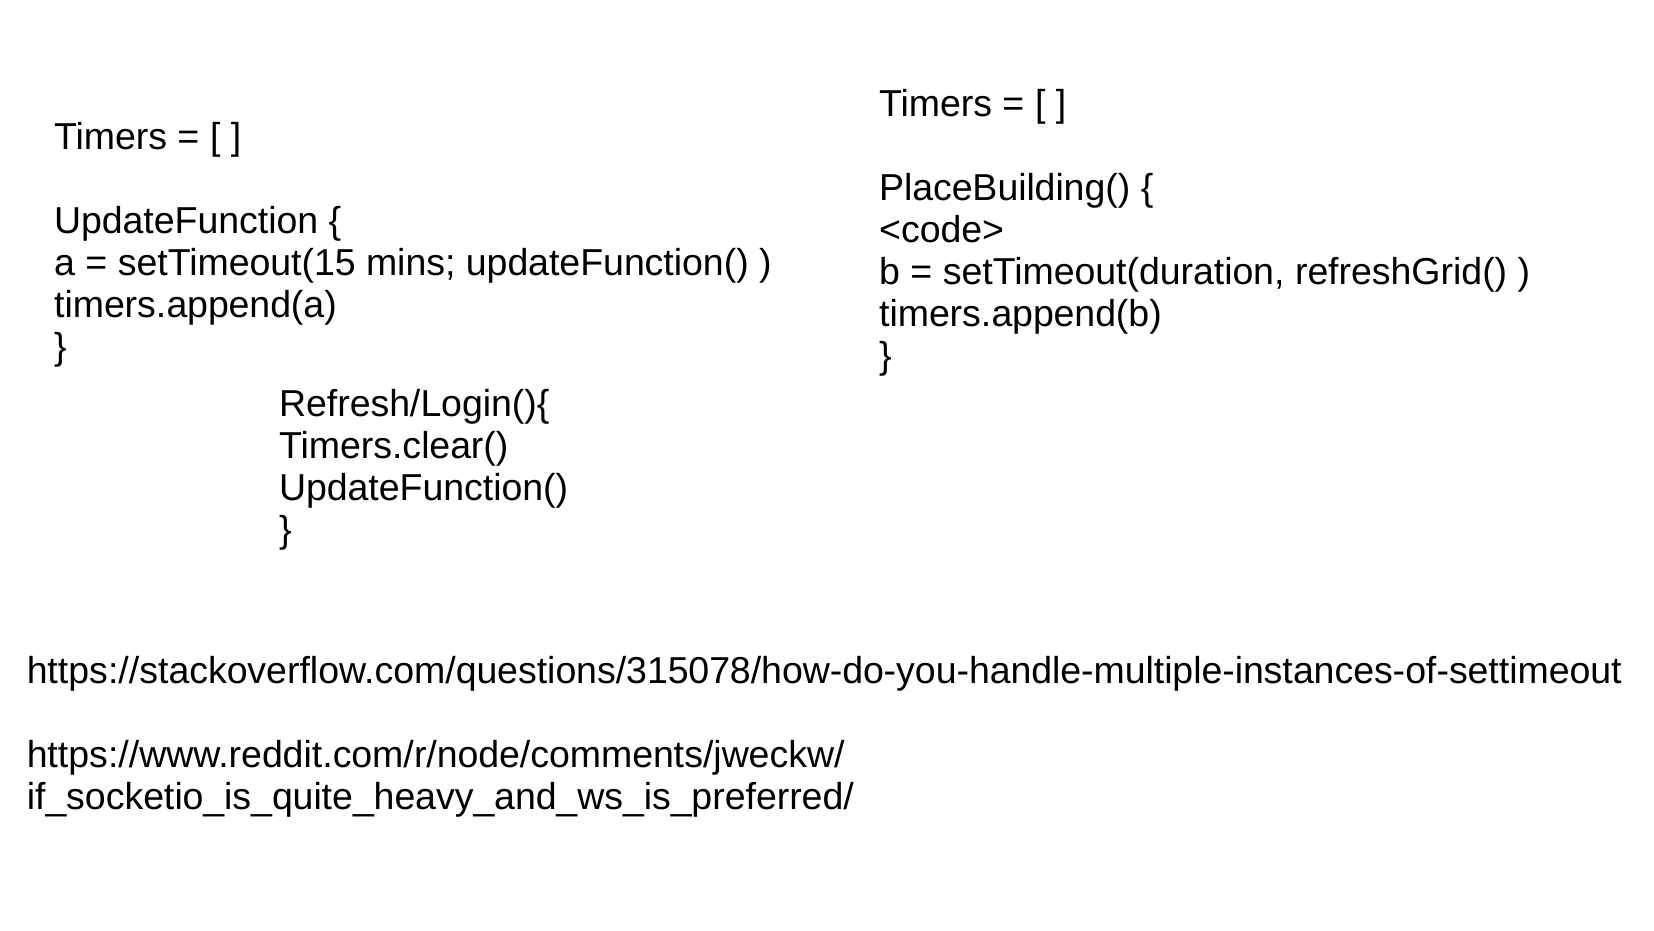

Timers = [ ]
PlaceBuilding() {
<code>
b = setTimeout(duration, refreshGrid() )
timers.append(b)
}
Timers = [ ]
UpdateFunction {
a = setTimeout(15 mins; updateFunction() )
timers.append(a)
}
Refresh/Login(){
Timers.clear()
UpdateFunction()
}
https://stackoverflow.com/questions/315078/how-do-you-handle-multiple-instances-of-settimeout
https://www.reddit.com/r/node/comments/jweckw/if_socketio_is_quite_heavy_and_ws_is_preferred/